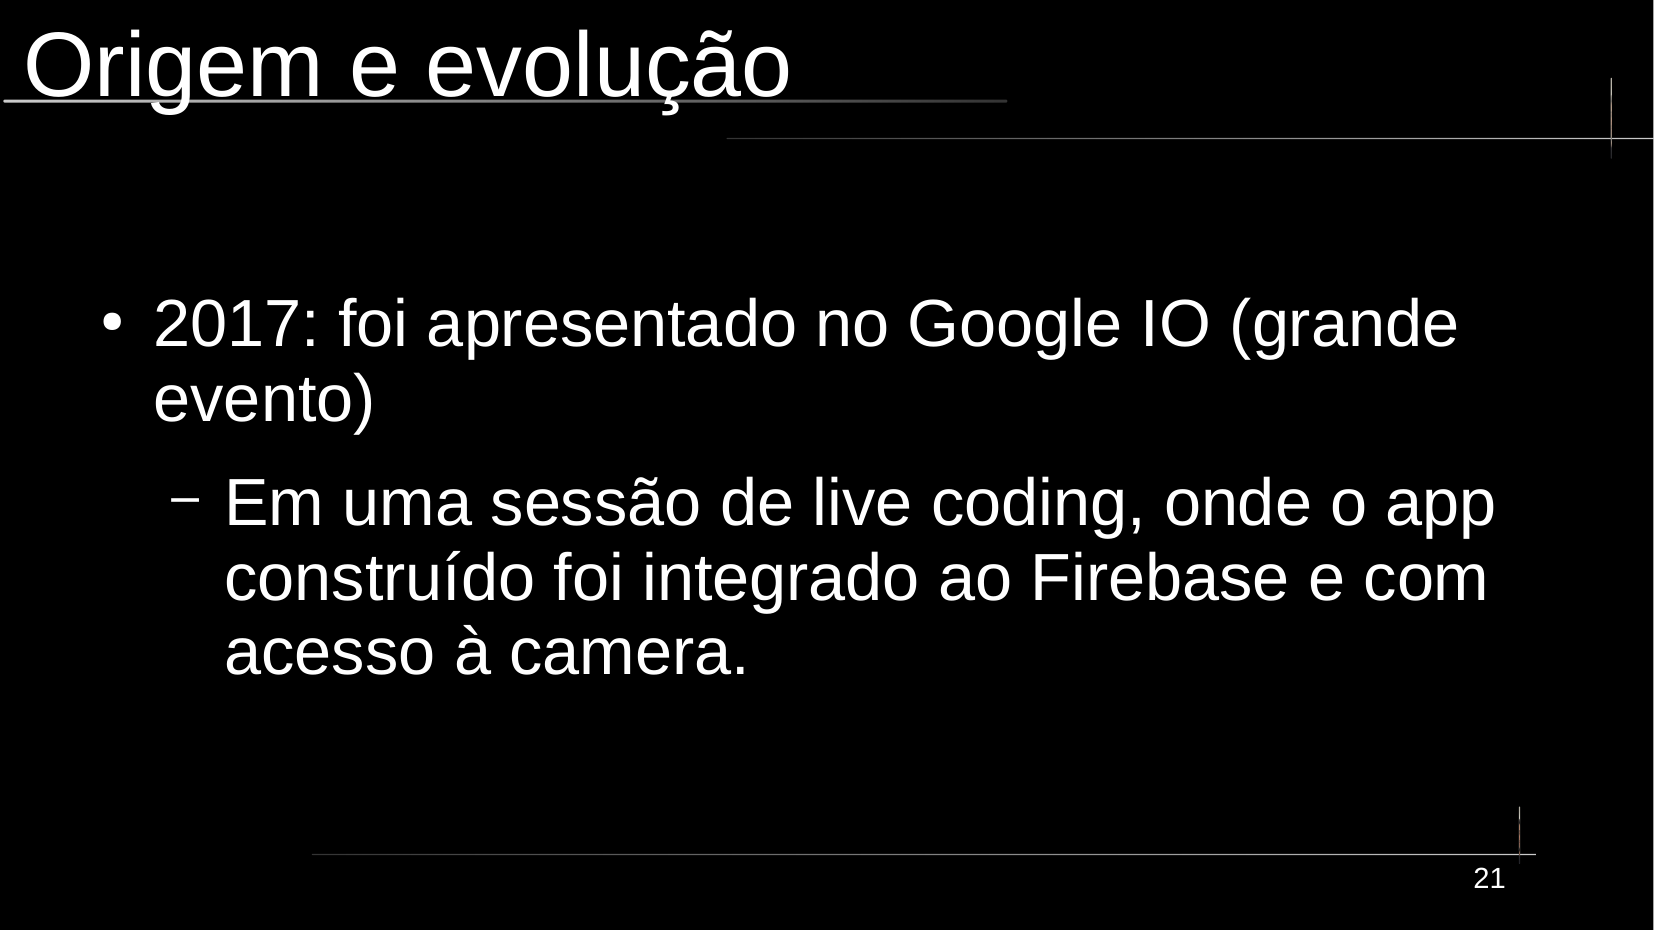

# Origem e evolução
2017: foi apresentado no Google IO (grande evento)
Em uma sessão de live coding, onde o app construído foi integrado ao Firebase e com acesso à camera.
21